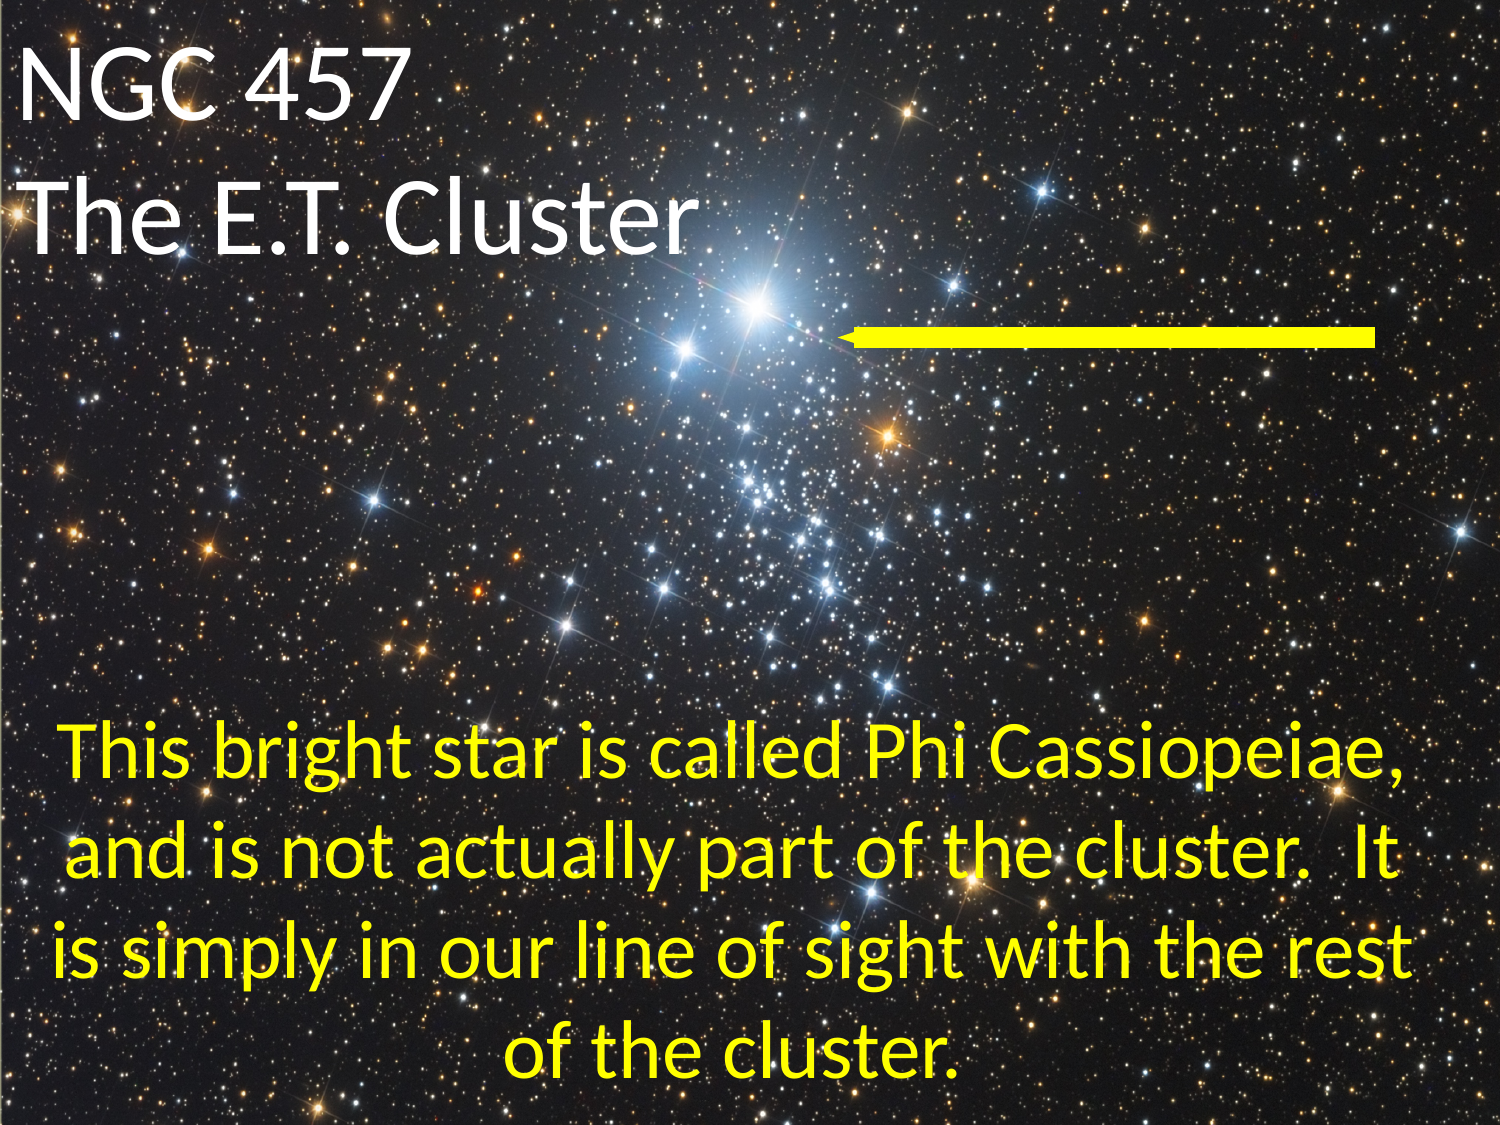

NGC 457
The E.T. Cluster
This bright star is called Phi Cassiopeiae, and is not actually part of the cluster. It is simply in our line of sight with the rest of the cluster.